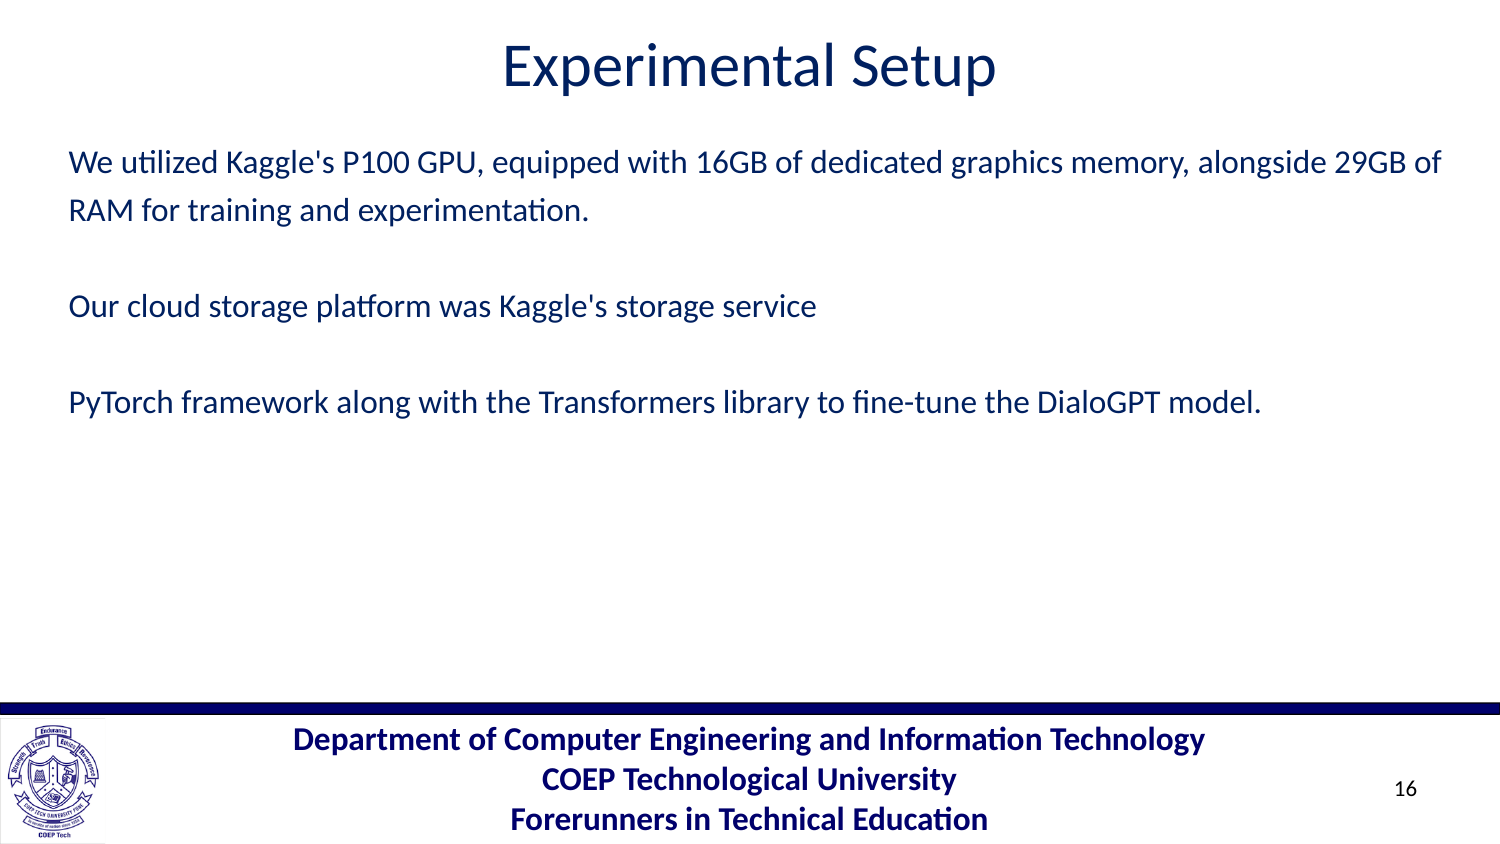

Experimental Setup
We utilized Kaggle's P100 GPU, equipped with 16GB of dedicated graphics memory, alongside 29GB of RAM for training and experimentation.
Our cloud storage platform was Kaggle's storage service
PyTorch framework along with the Transformers library to fine-tune the DialoGPT model.
Department of Computer Engineering and Information Technology
COEP Technological University
Forerunners in Technical Education
16